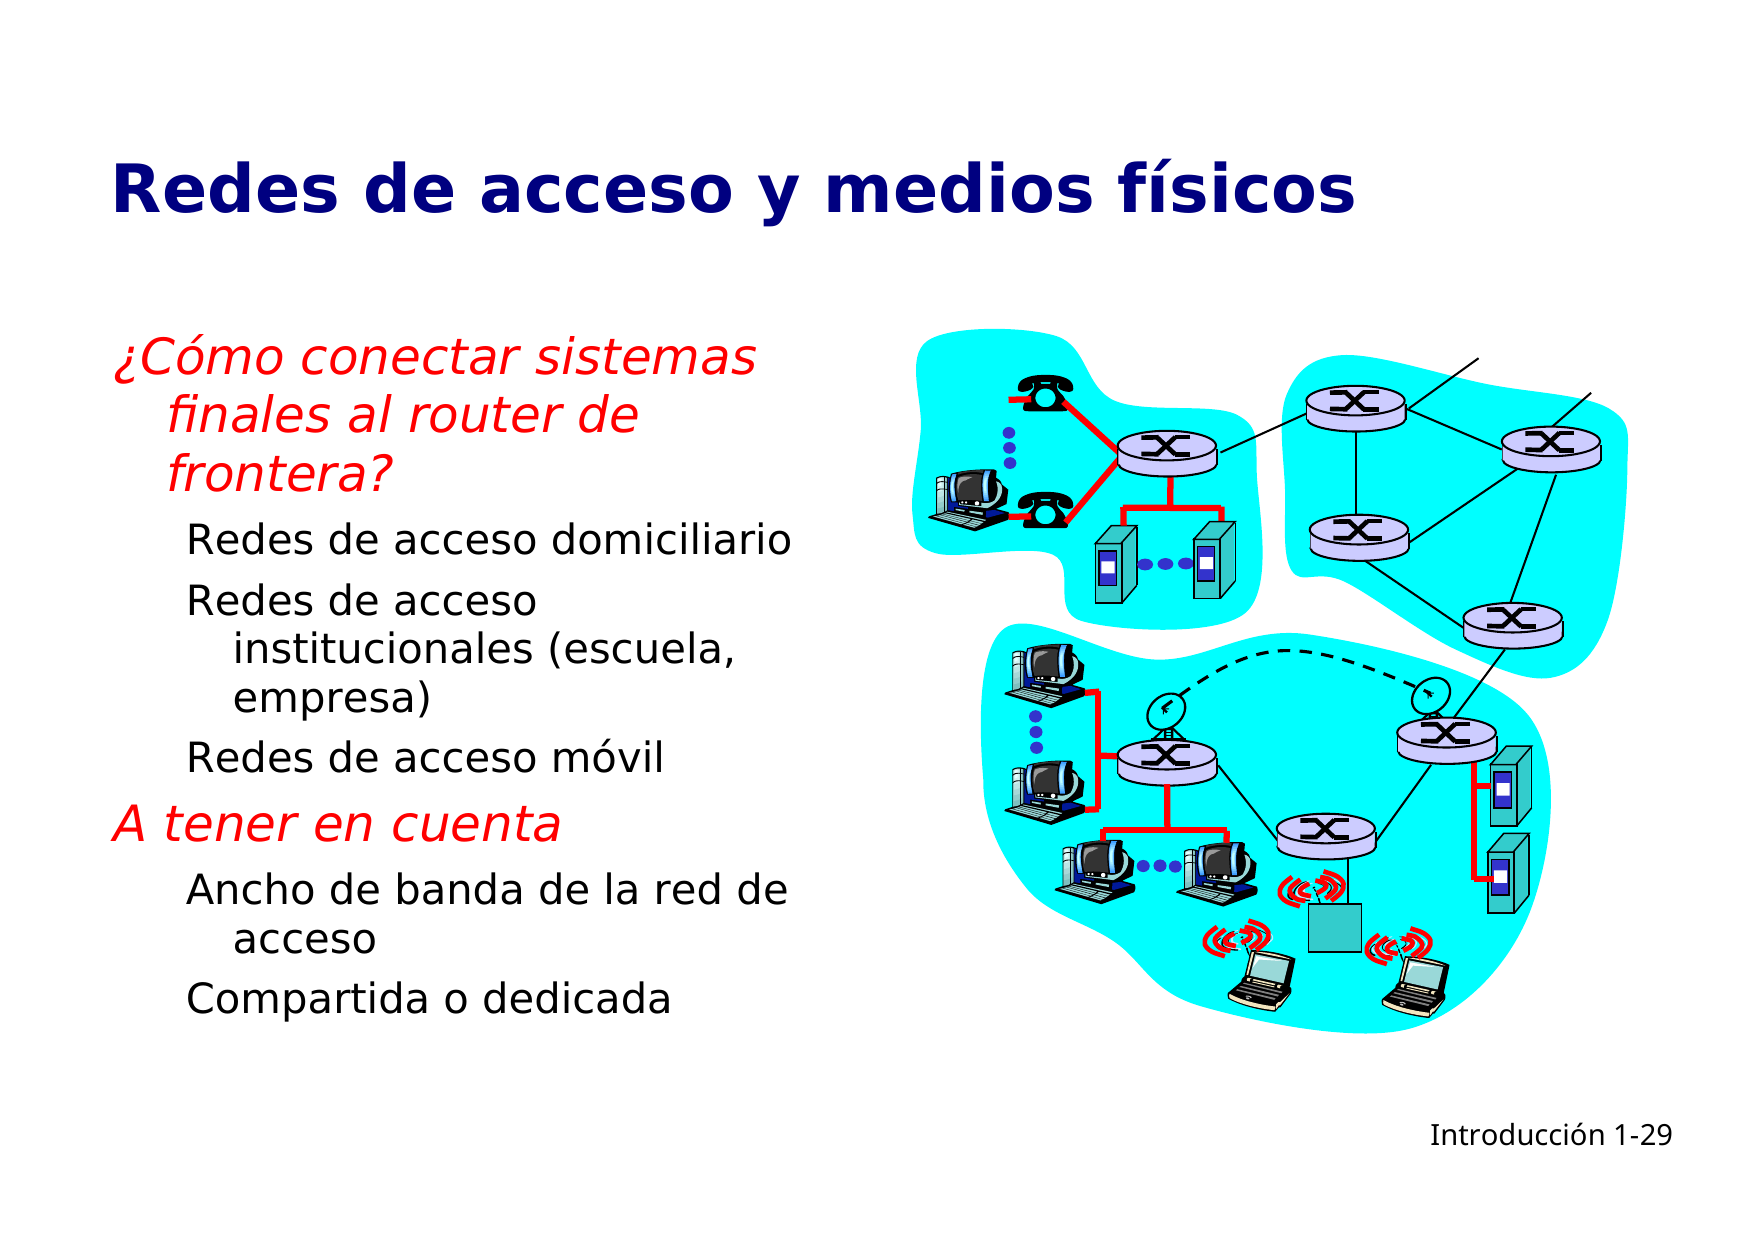

# Redes de acceso y medios físicos
¿Cómo conectar sistemas finales al router de frontera?
Redes de acceso domiciliario
Redes de acceso institucionales (escuela, empresa)
Redes de acceso móvil
A tener en cuenta
Ancho de banda de la red de acceso
Compartida o dedicada